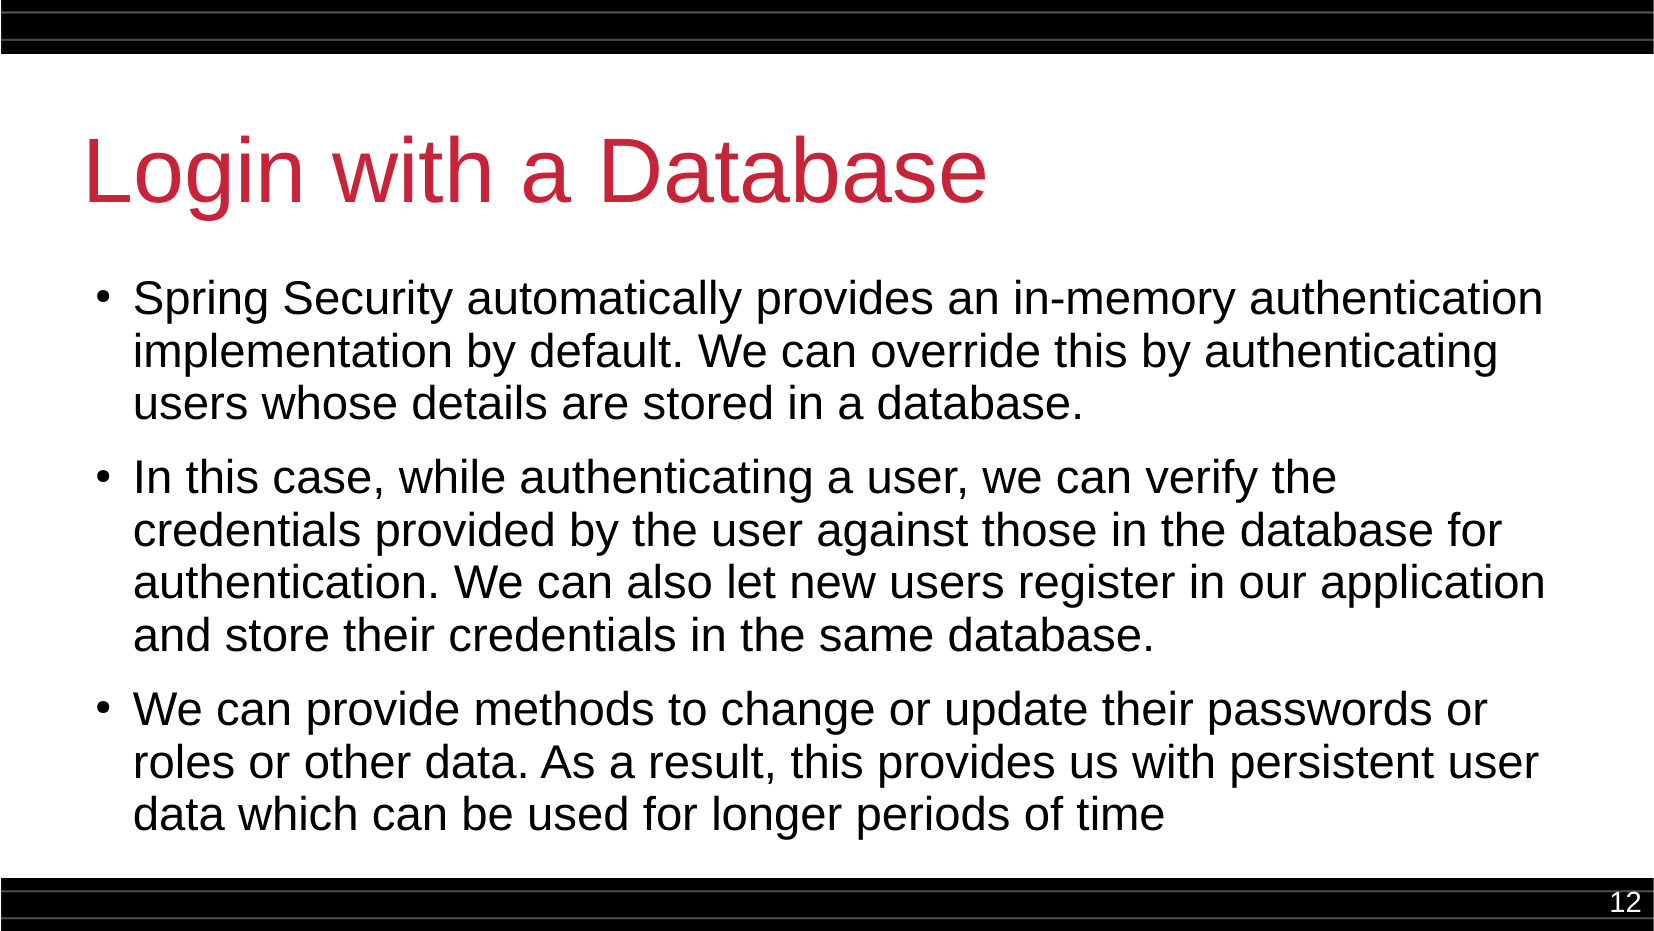

# Login with a Database
Spring Security automatically provides an in-memory authentication implementation by default. We can override this by authenticating users whose details are stored in a database.
In this case, while authenticating a user, we can verify the credentials provided by the user against those in the database for authentication. We can also let new users register in our application and store their credentials in the same database.
We can provide methods to change or update their passwords or roles or other data. As a result, this provides us with persistent user data which can be used for longer periods of time